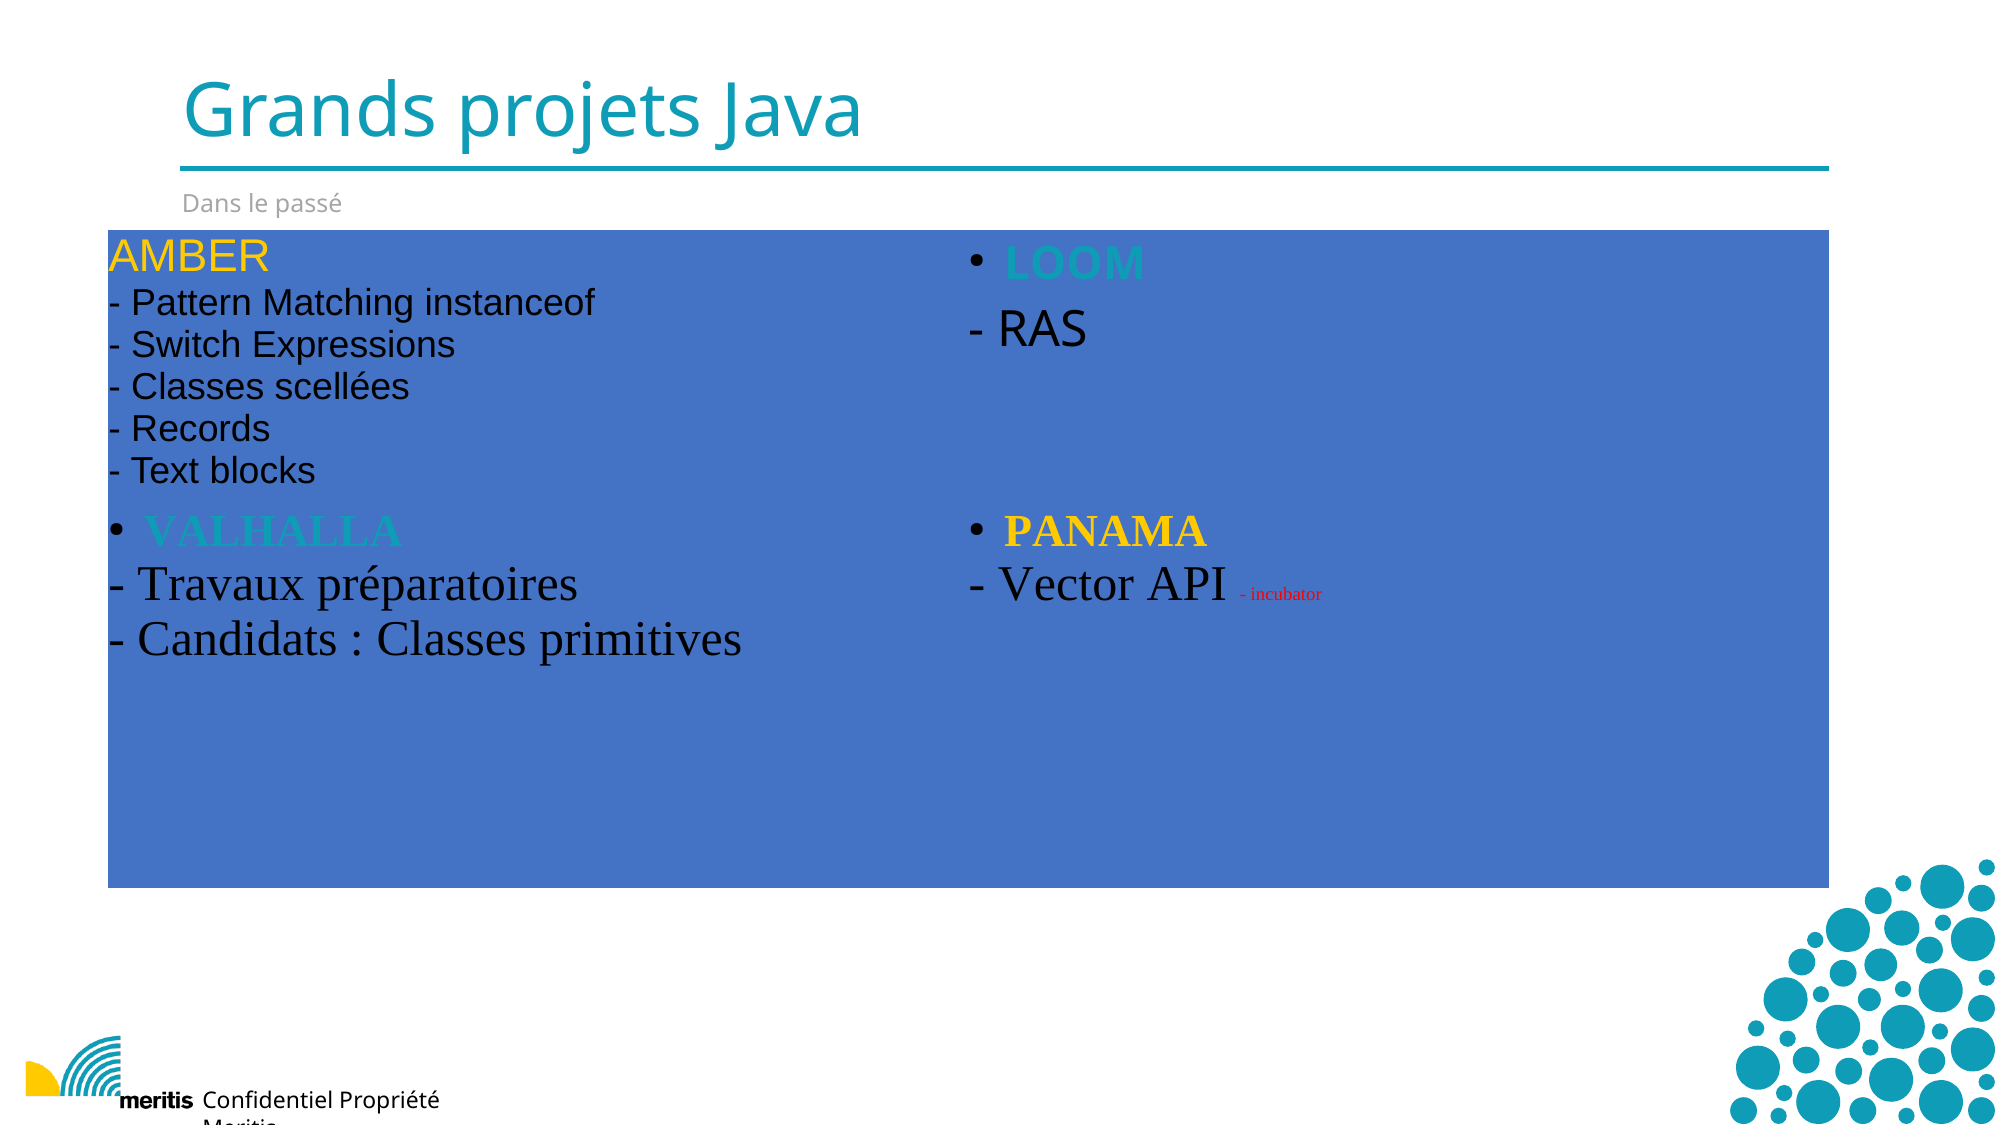

# Grands projets Java
Dans le passé
| AMBER - Pattern Matching instanceof - Switch Expressions - Classes scellées - Records - Text blocks | LOOM - RAS |
| --- | --- |
| VALHALLA - Travaux préparatoires - Candidats : Classes primitives | PANAMA - Vector API - incubator |
Grands projets Java